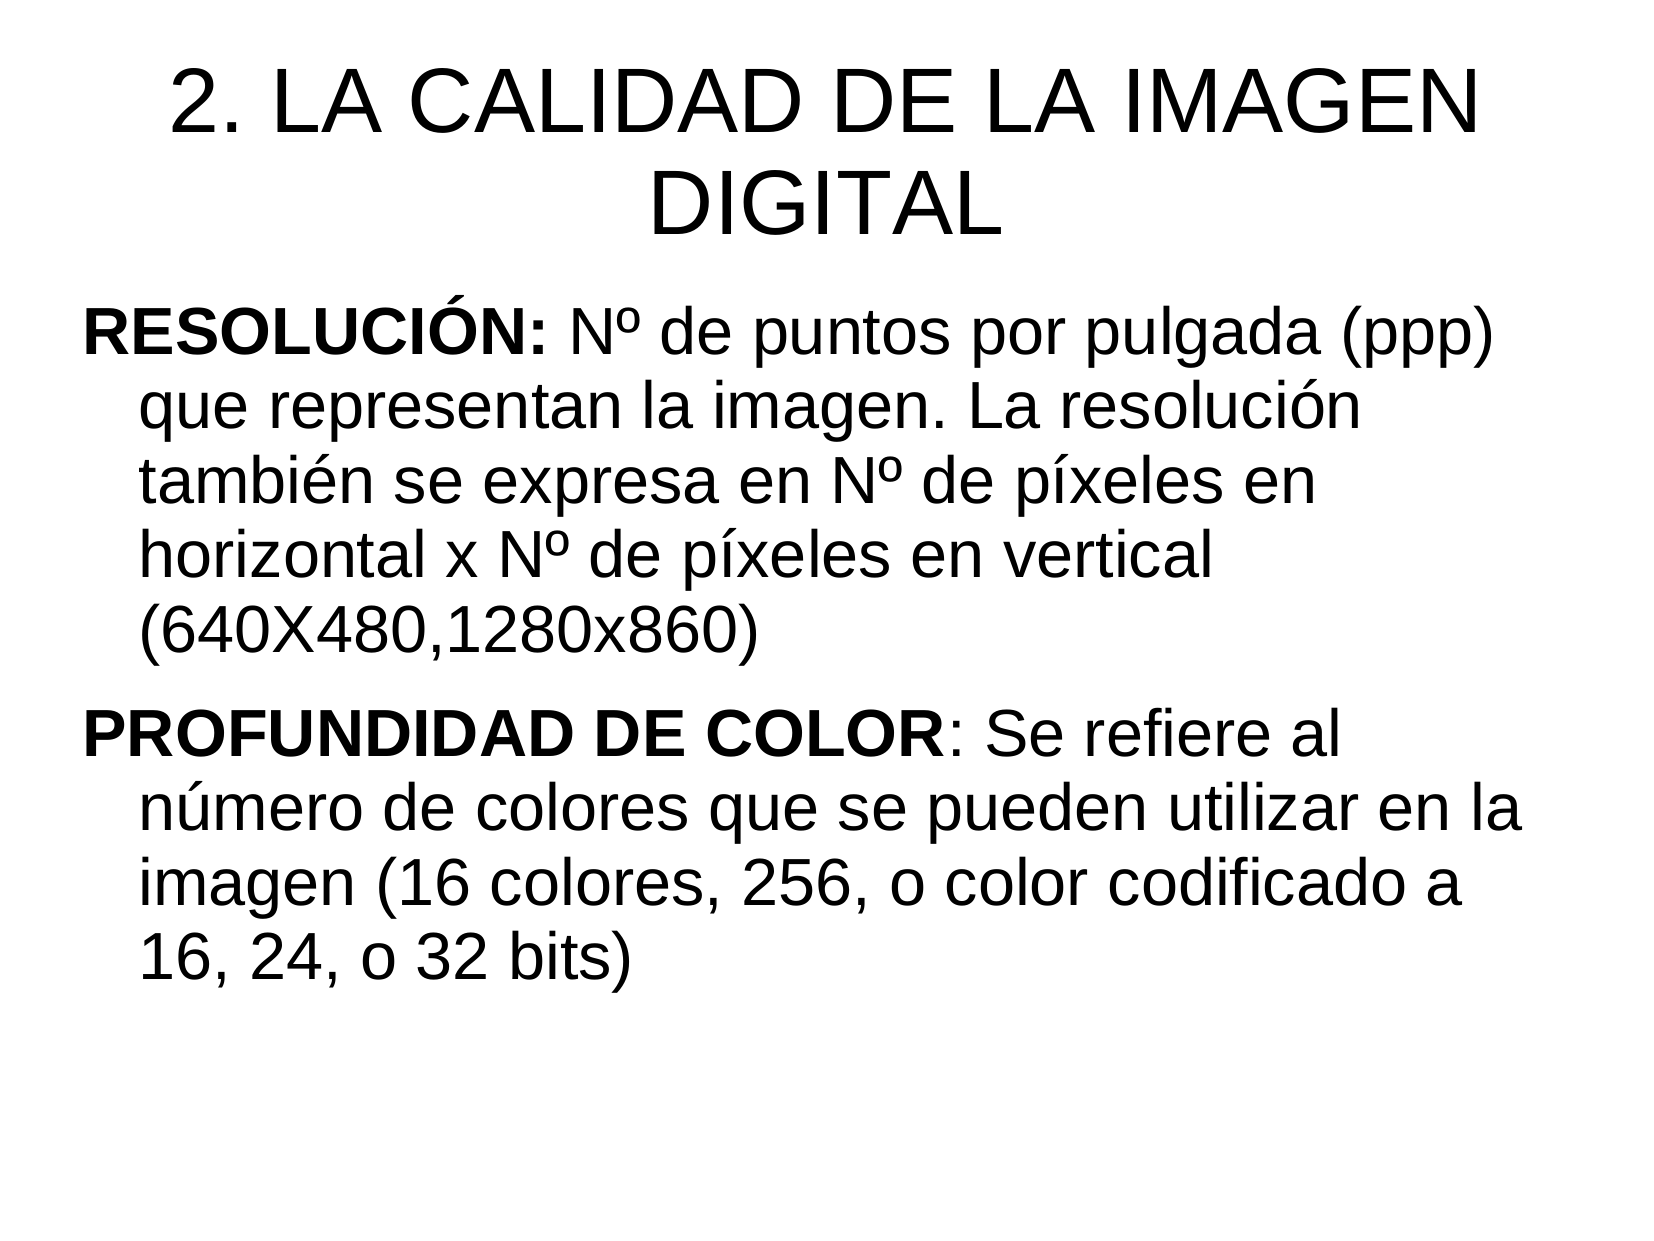

# 2. LA CALIDAD DE LA IMAGEN DIGITAL
RESOLUCIÓN: Nº de puntos por pulgada (ppp) que representan la imagen. La resolución también se expresa en Nº de píxeles en horizontal x Nº de píxeles en vertical (640X480,1280x860)
PROFUNDIDAD DE COLOR: Se refiere al número de colores que se pueden utilizar en la imagen (16 colores, 256, o color codificado a 16, 24, o 32 bits)